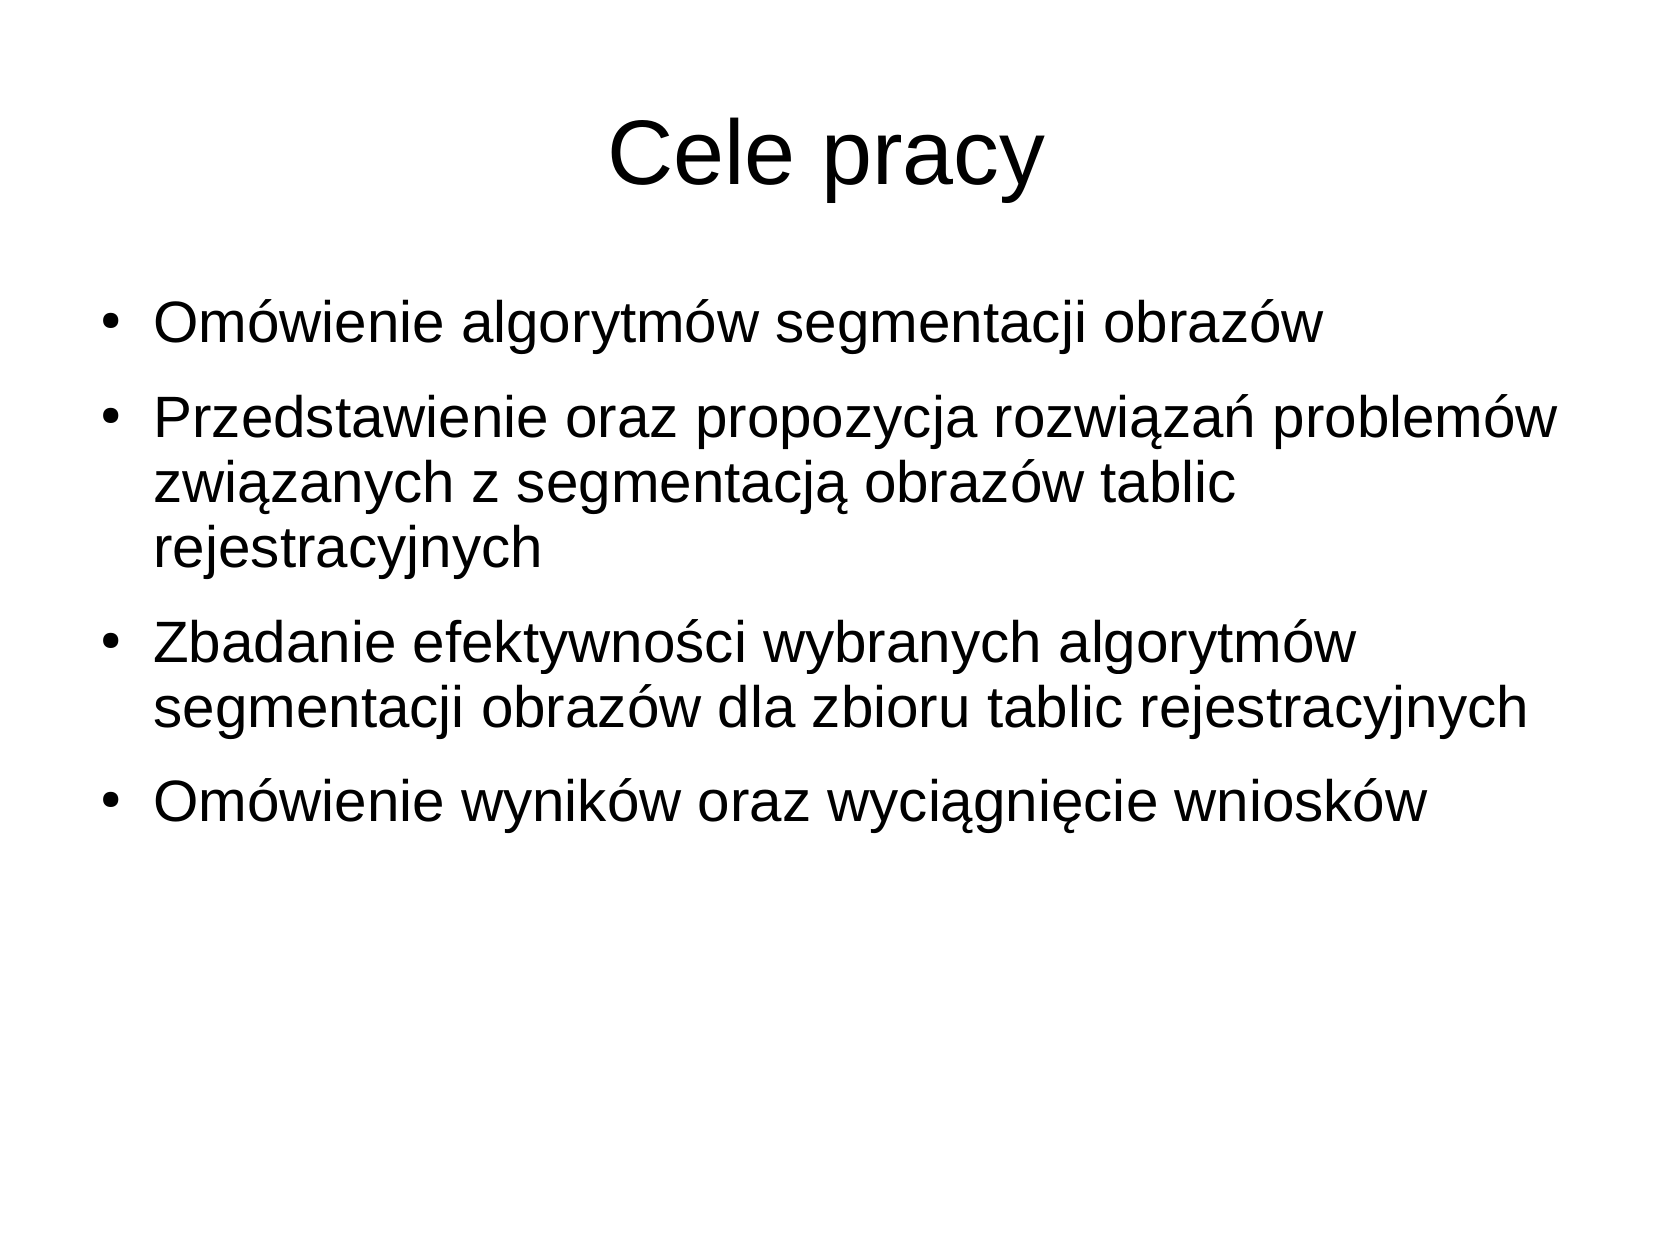

# Cele pracy
Omówienie algorytmów segmentacji obrazów
Przedstawienie oraz propozycja rozwiązań problemów związanych z segmentacją obrazów tablic rejestracyjnych
Zbadanie efektywności wybranych algorytmów segmentacji obrazów dla zbioru tablic rejestracyjnych
Omówienie wyników oraz wyciągnięcie wniosków